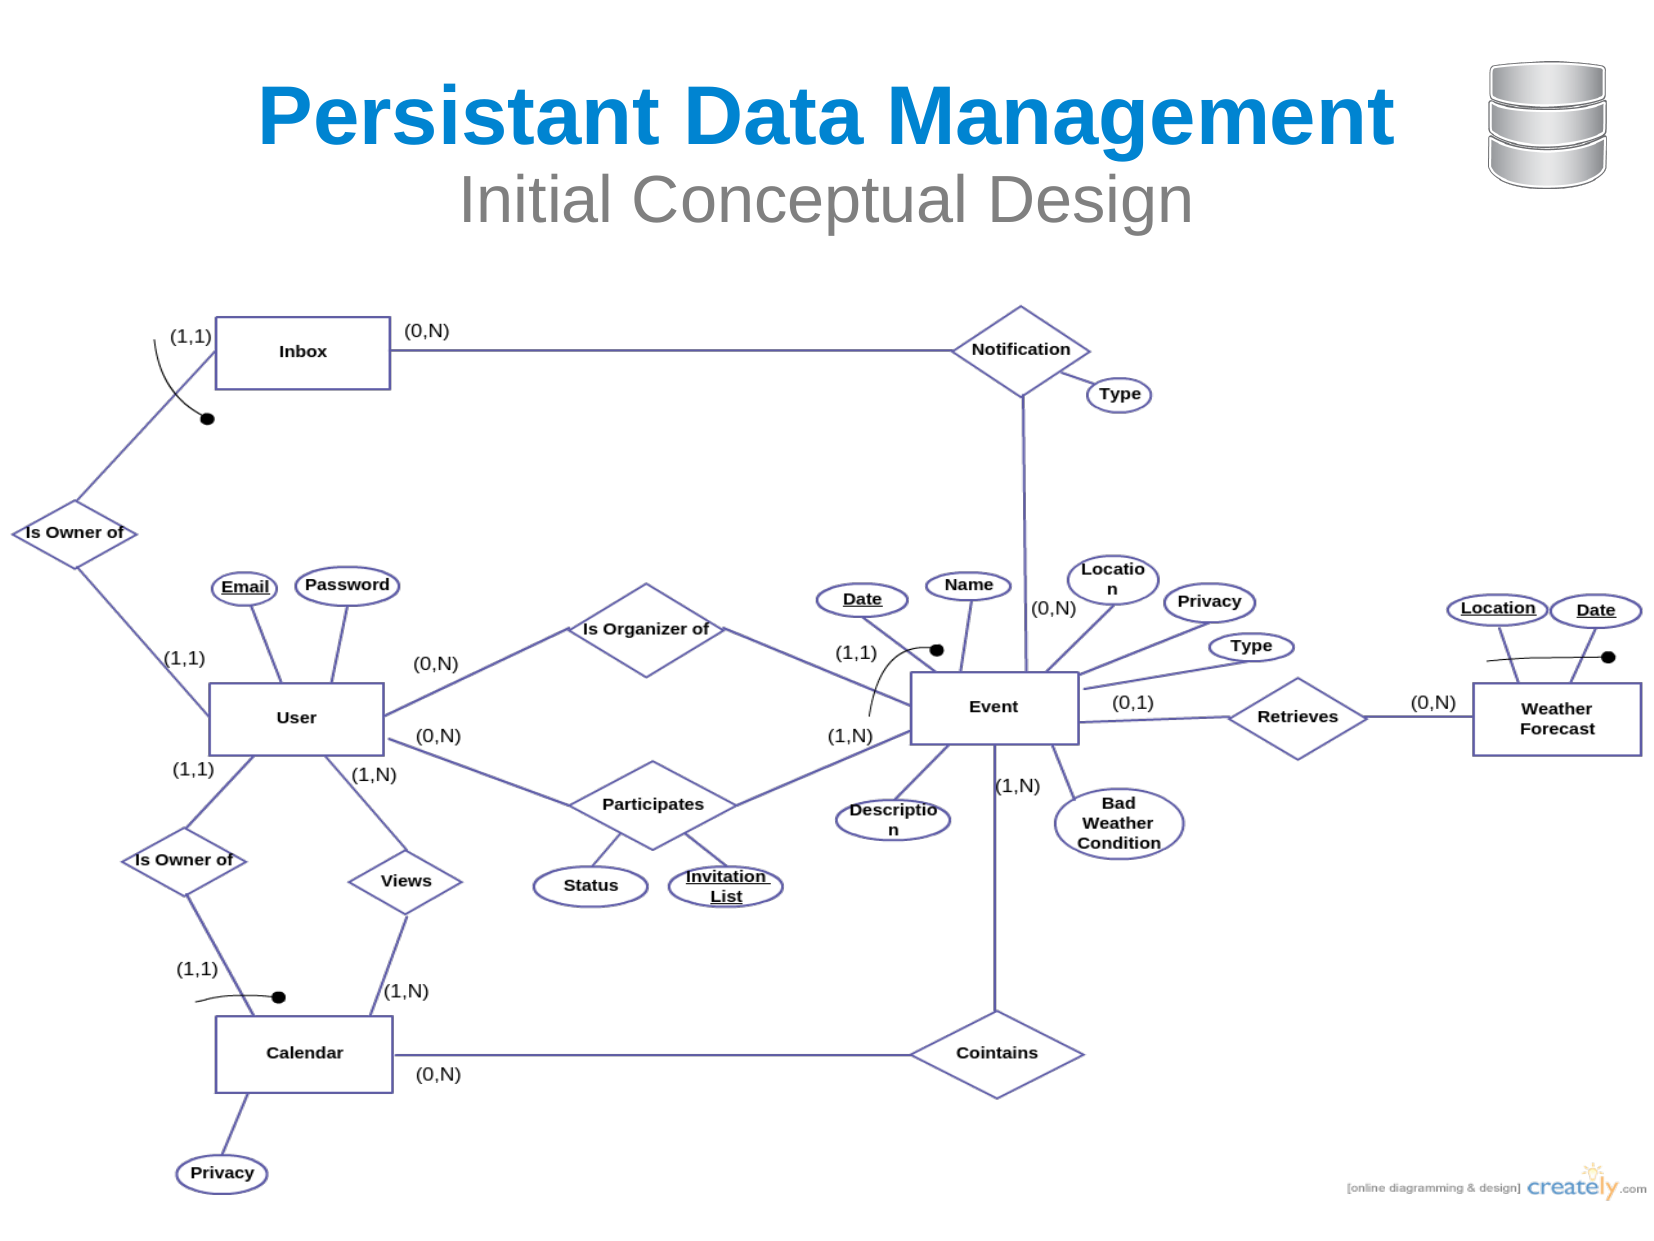

# Persistant Data Management Initial Conceptual Design